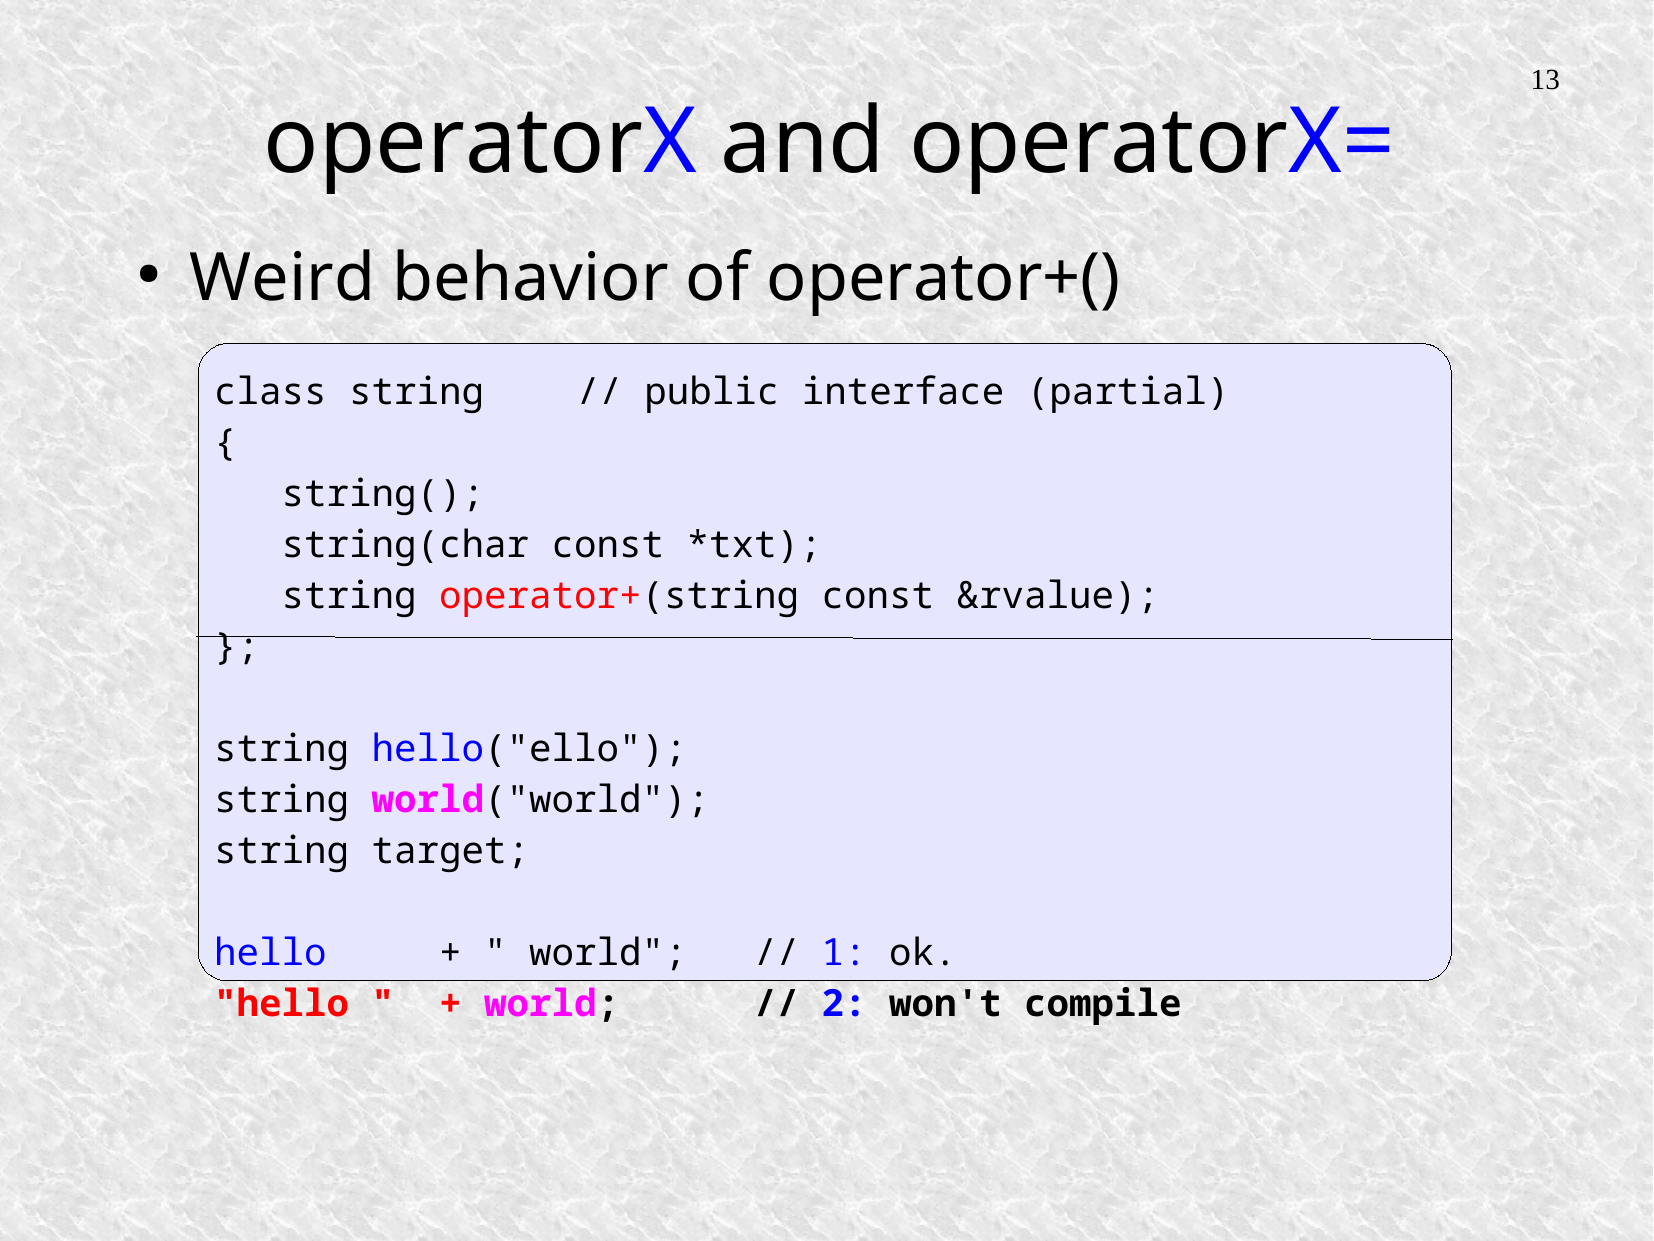

# operatorX and operatorX=
13
Weird behavior of operator+()
class string	 // public interface (partial)
{
 string();
 string(char const *txt);
 string operator+(string const &rvalue);
};
string hello("ello");
string world("world");
string target;
hello + " world"; // 1: ok.
"hello " + world; // 2: won't compile